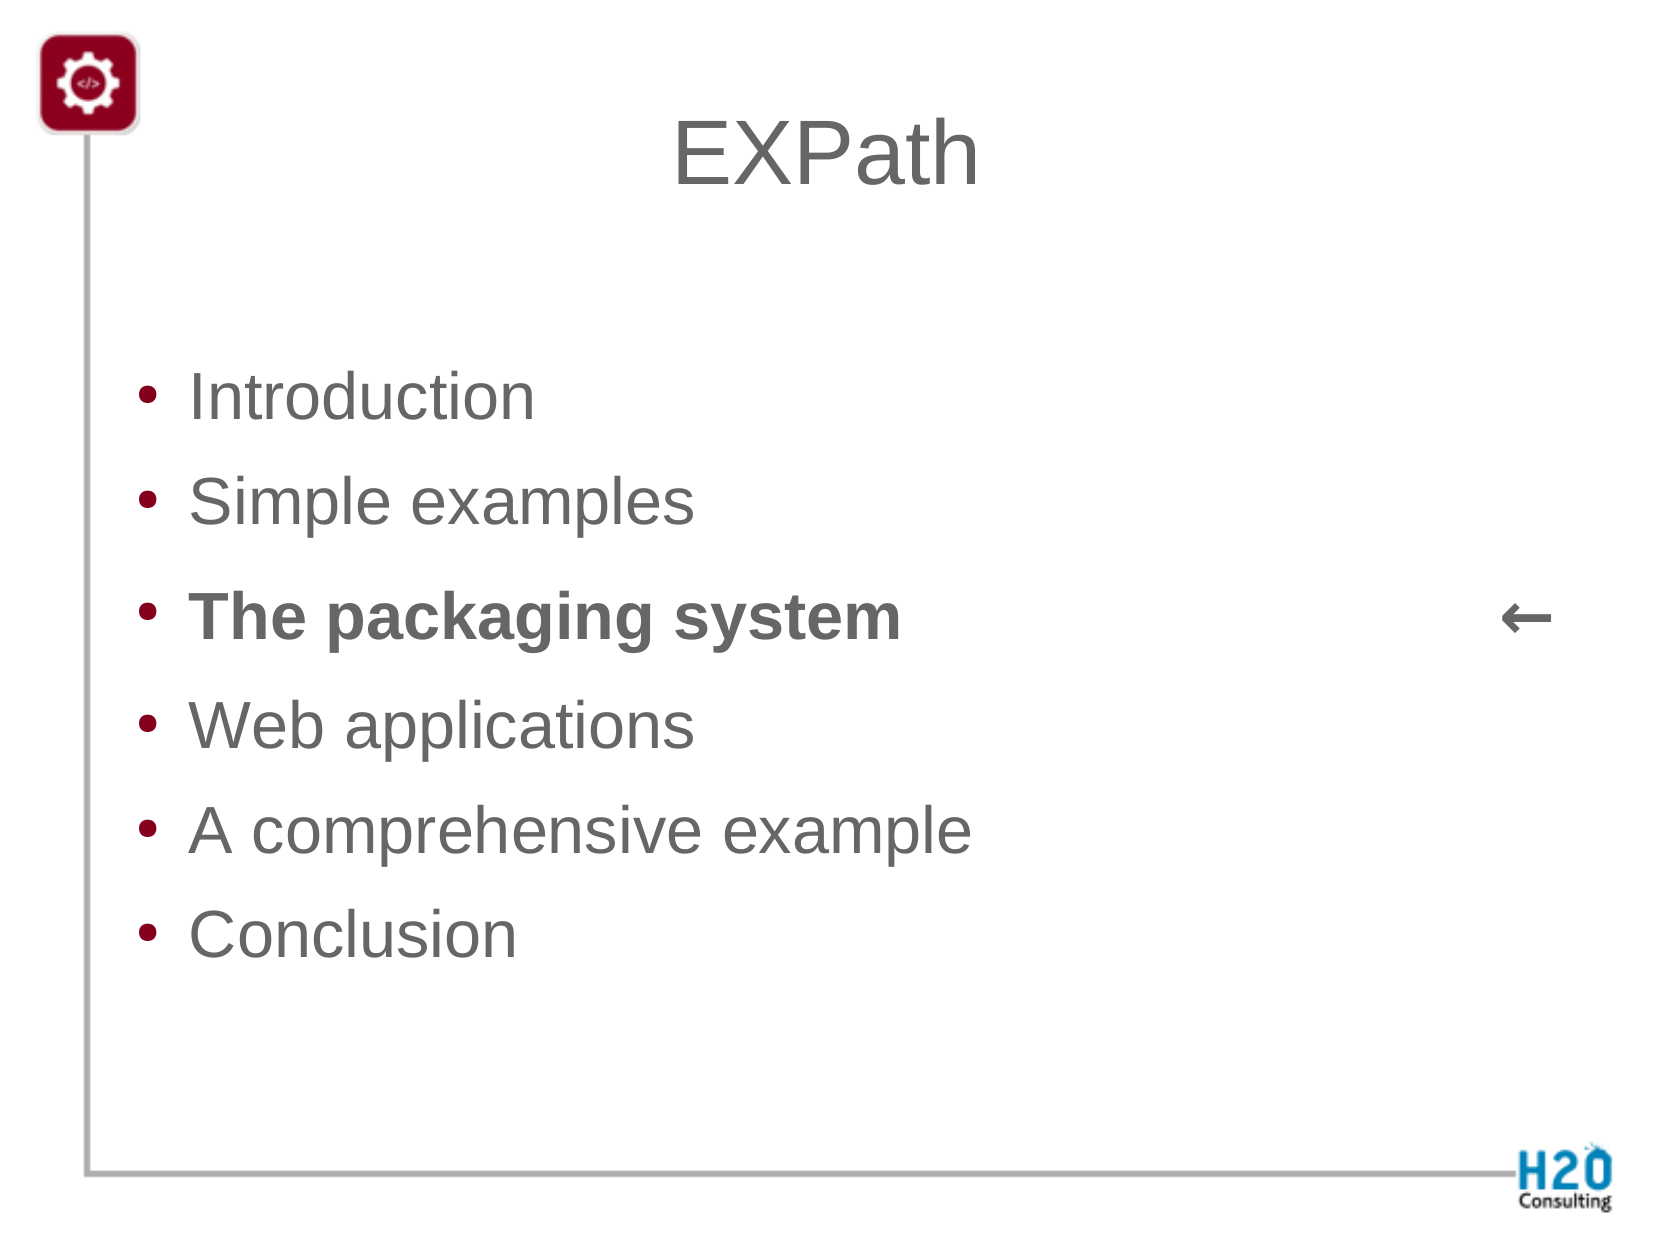

# EXPath
Introduction
Simple examples
The packaging system								 ←
Web applications
A comprehensive example
Conclusion